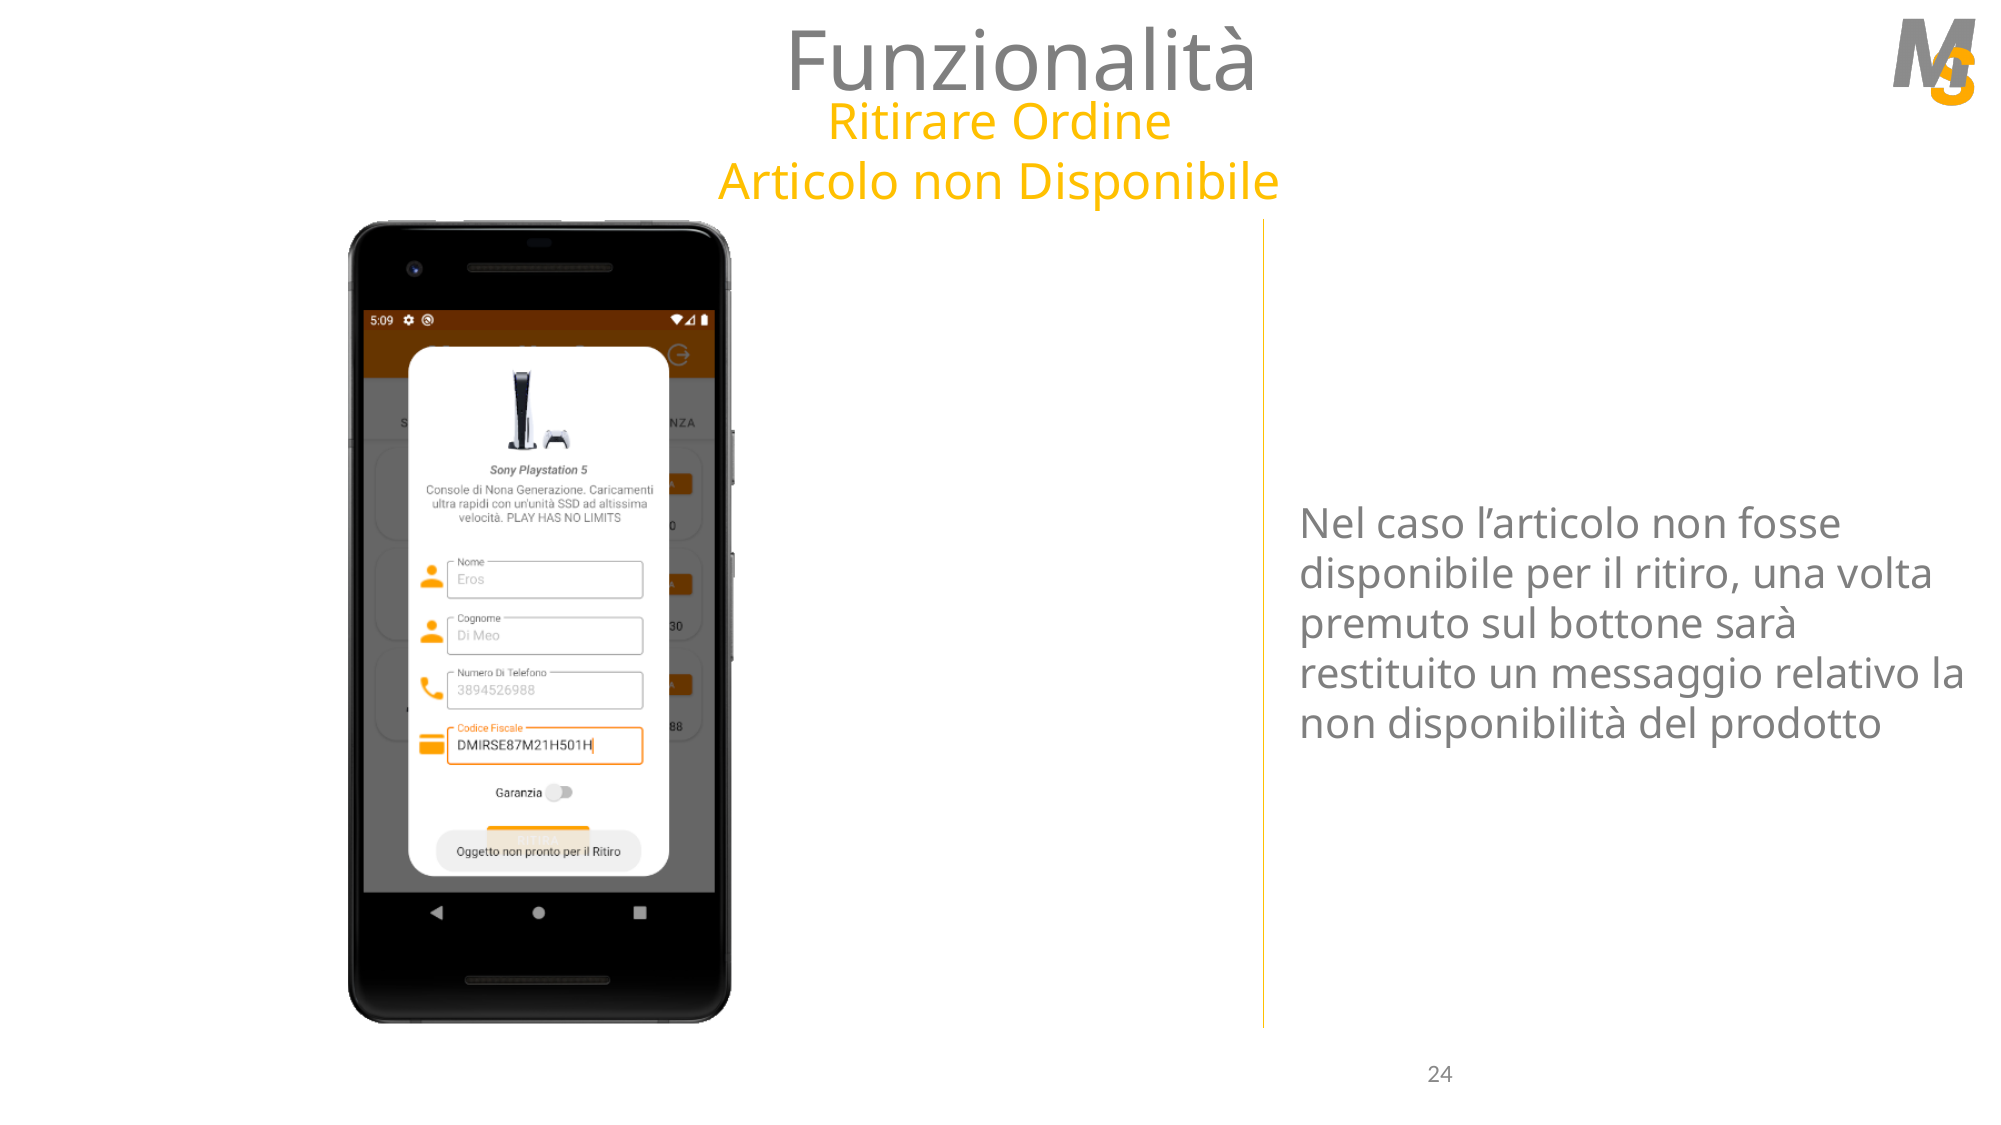

Funzionalità
Ritirare Ordine
Articolo non Disponibile
Nel caso l’articolo non fosse disponibile per il ritiro, una volta premuto sul bottone sarà restituito un messaggio relativo la non disponibilità del prodotto